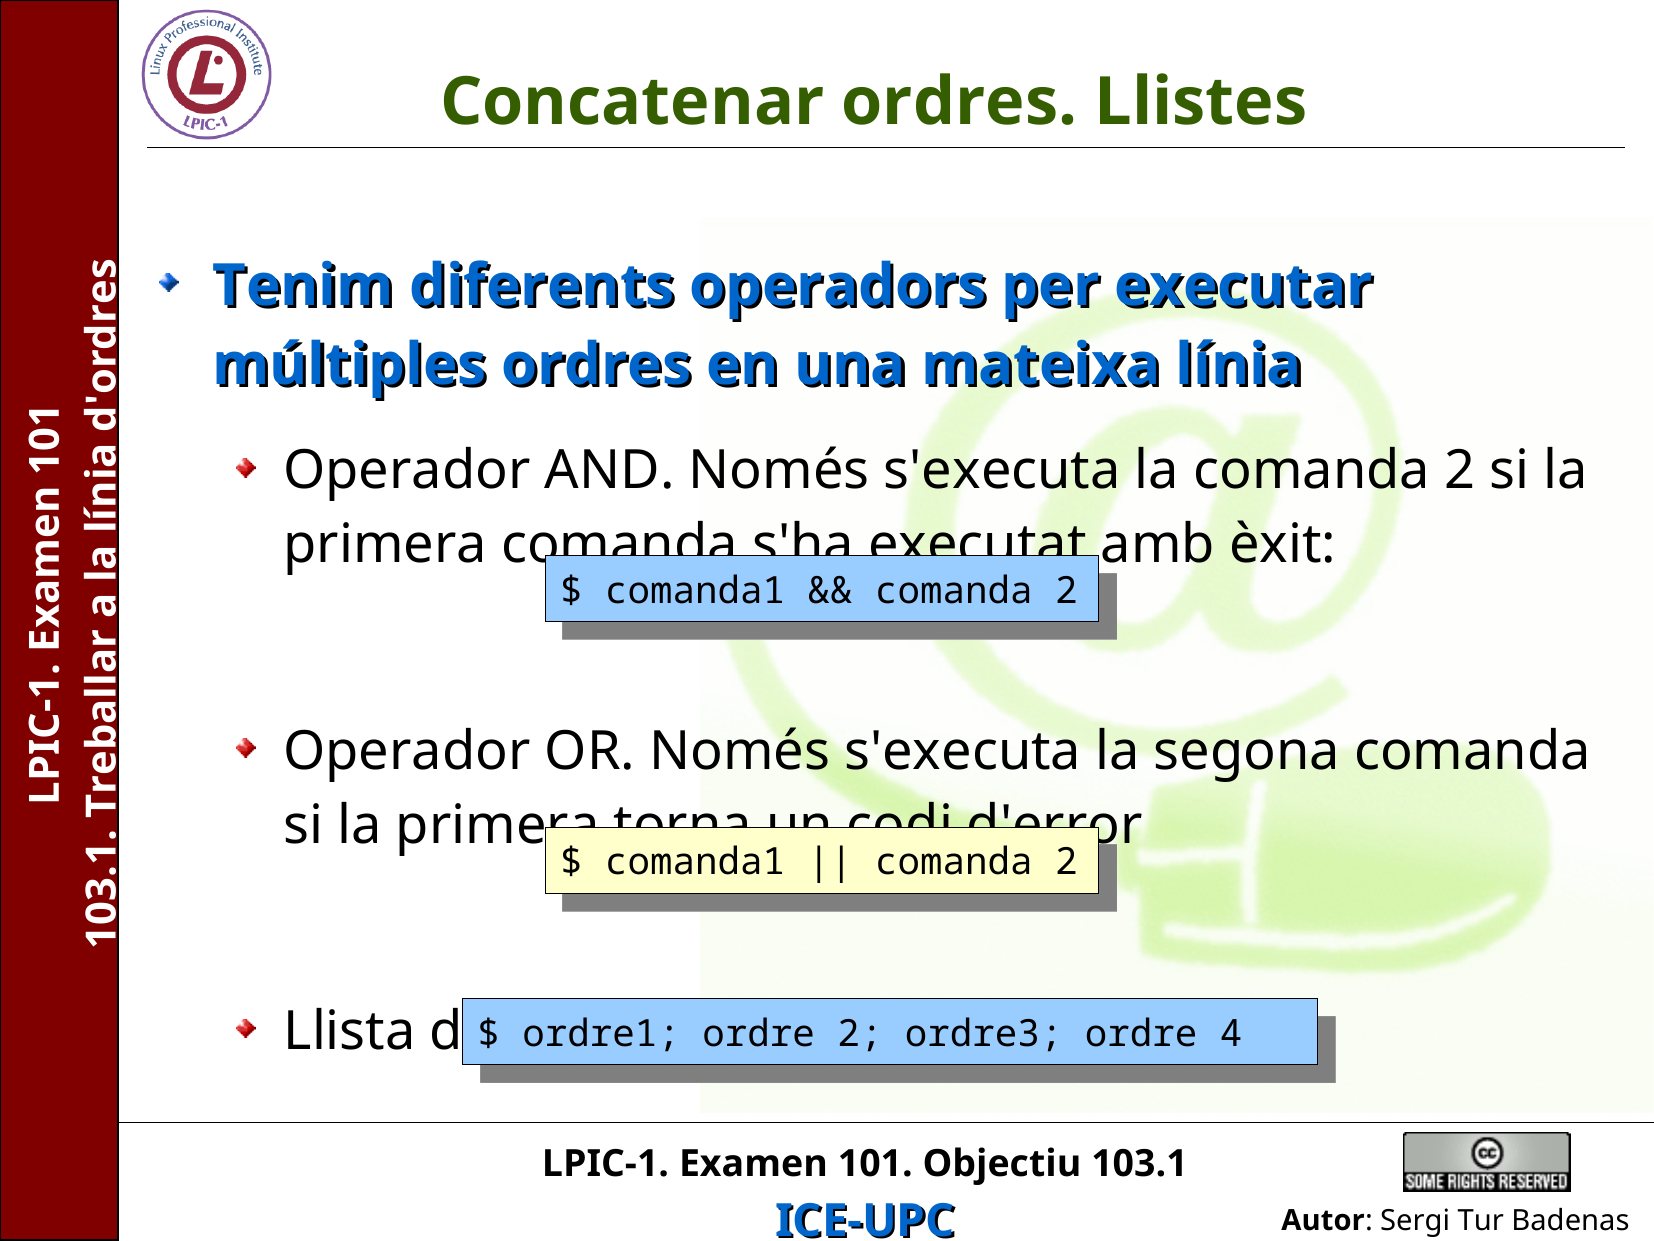

# Concatenar ordres. Llistes
Tenim diferents operadors per executar múltiples ordres en una mateixa línia
Operador AND. Només s'executa la comanda 2 si la primera comanda s'ha executat amb èxit:
Operador OR. Només s'executa la segona comanda si la primera torna un codi d'error
Llista d'ordres
$ comanda1 && comanda 2
$ comanda1 || comanda 2
$ ordre1; ordre 2; ordre3; ordre 4